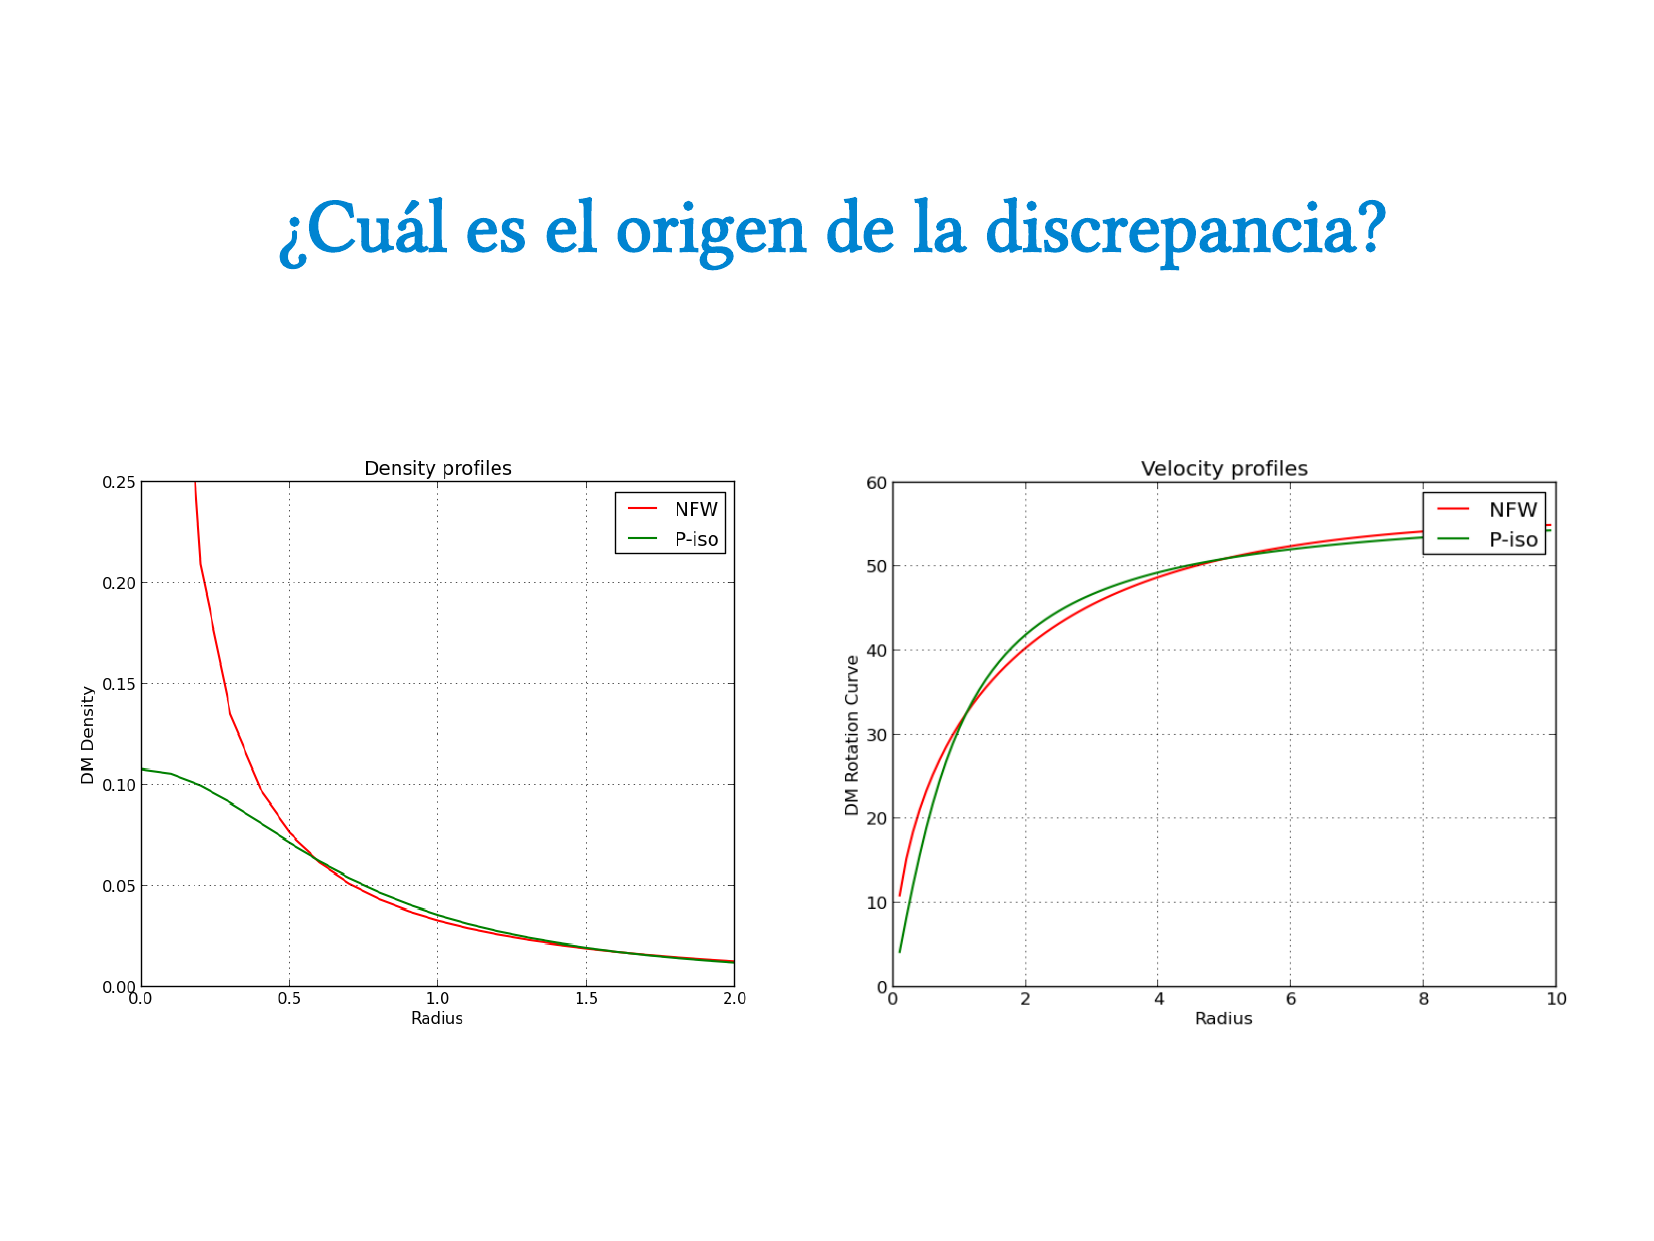

# ¿Cuál es el origen de la discrepancia?